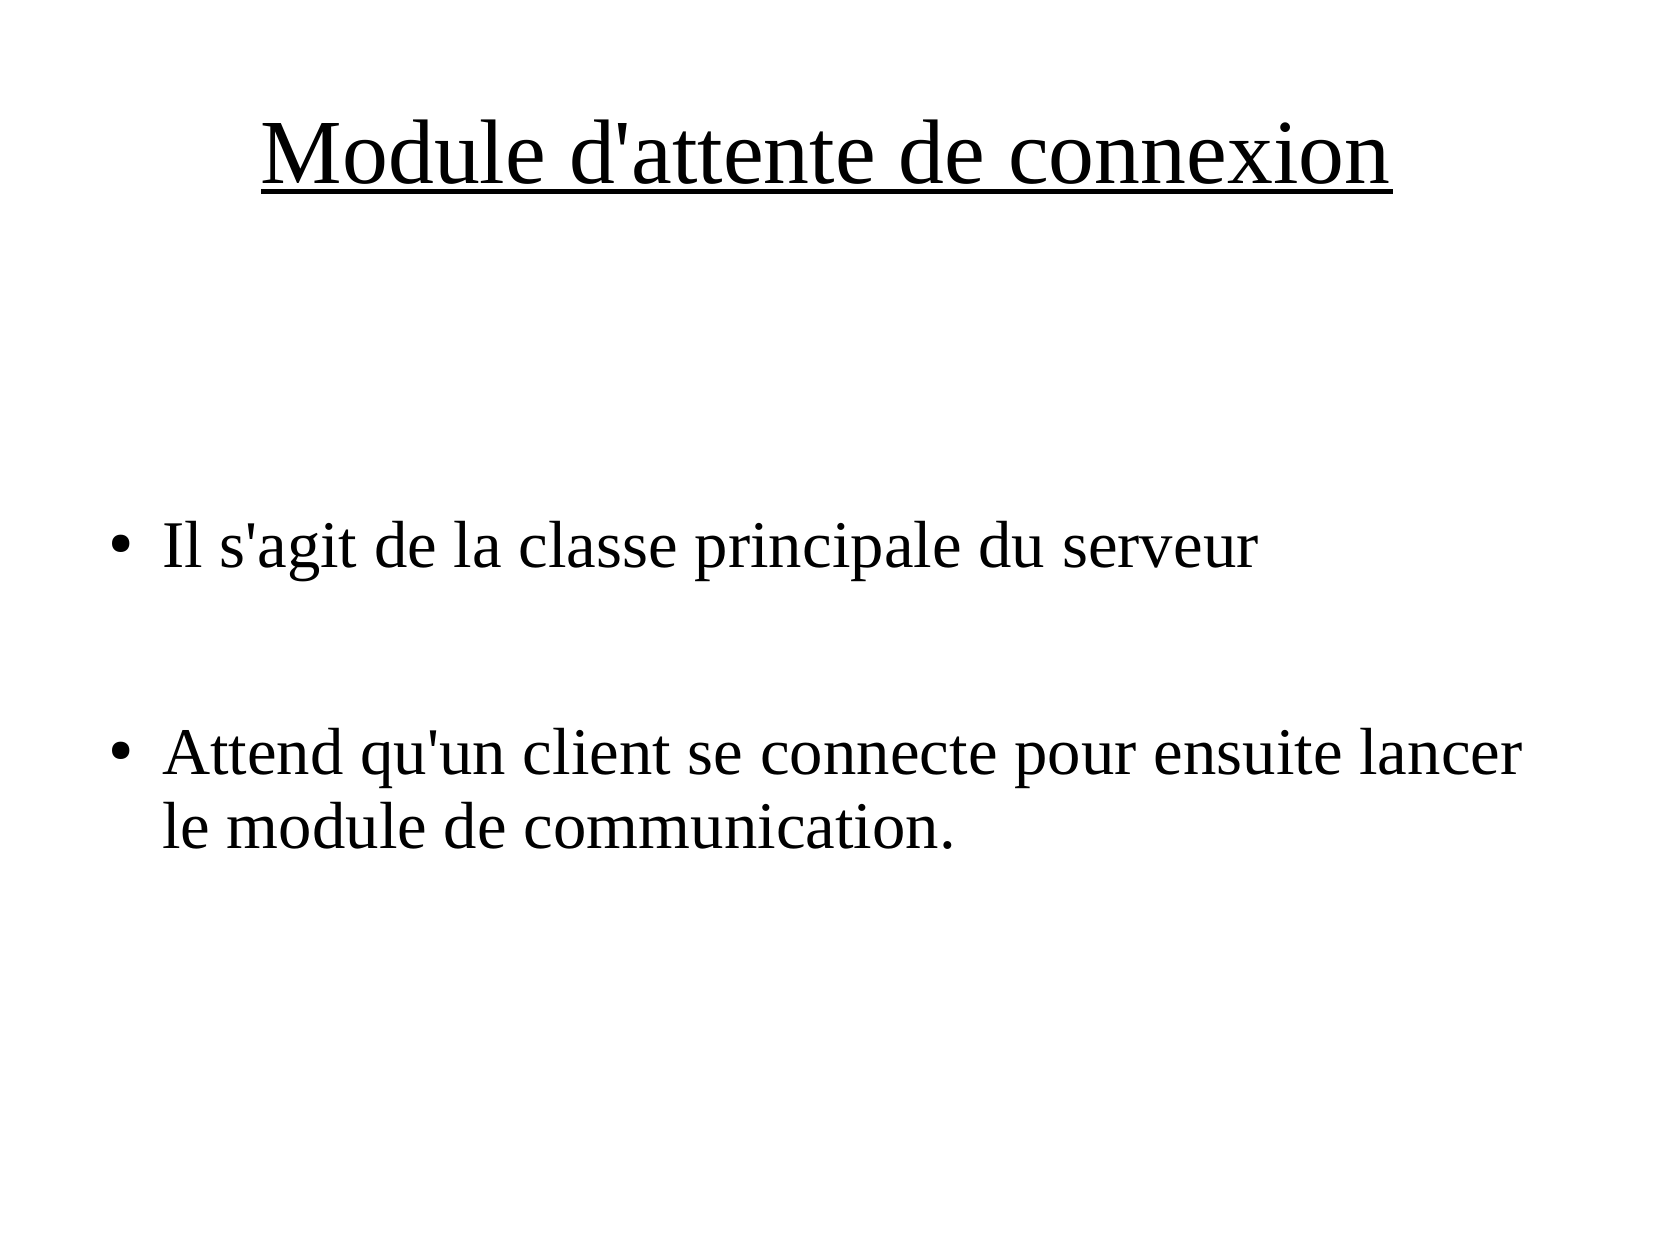

# Module d'attente de connexion
Il s'agit de la classe principale du serveur
Attend qu'un client se connecte pour ensuite lancer le module de communication.